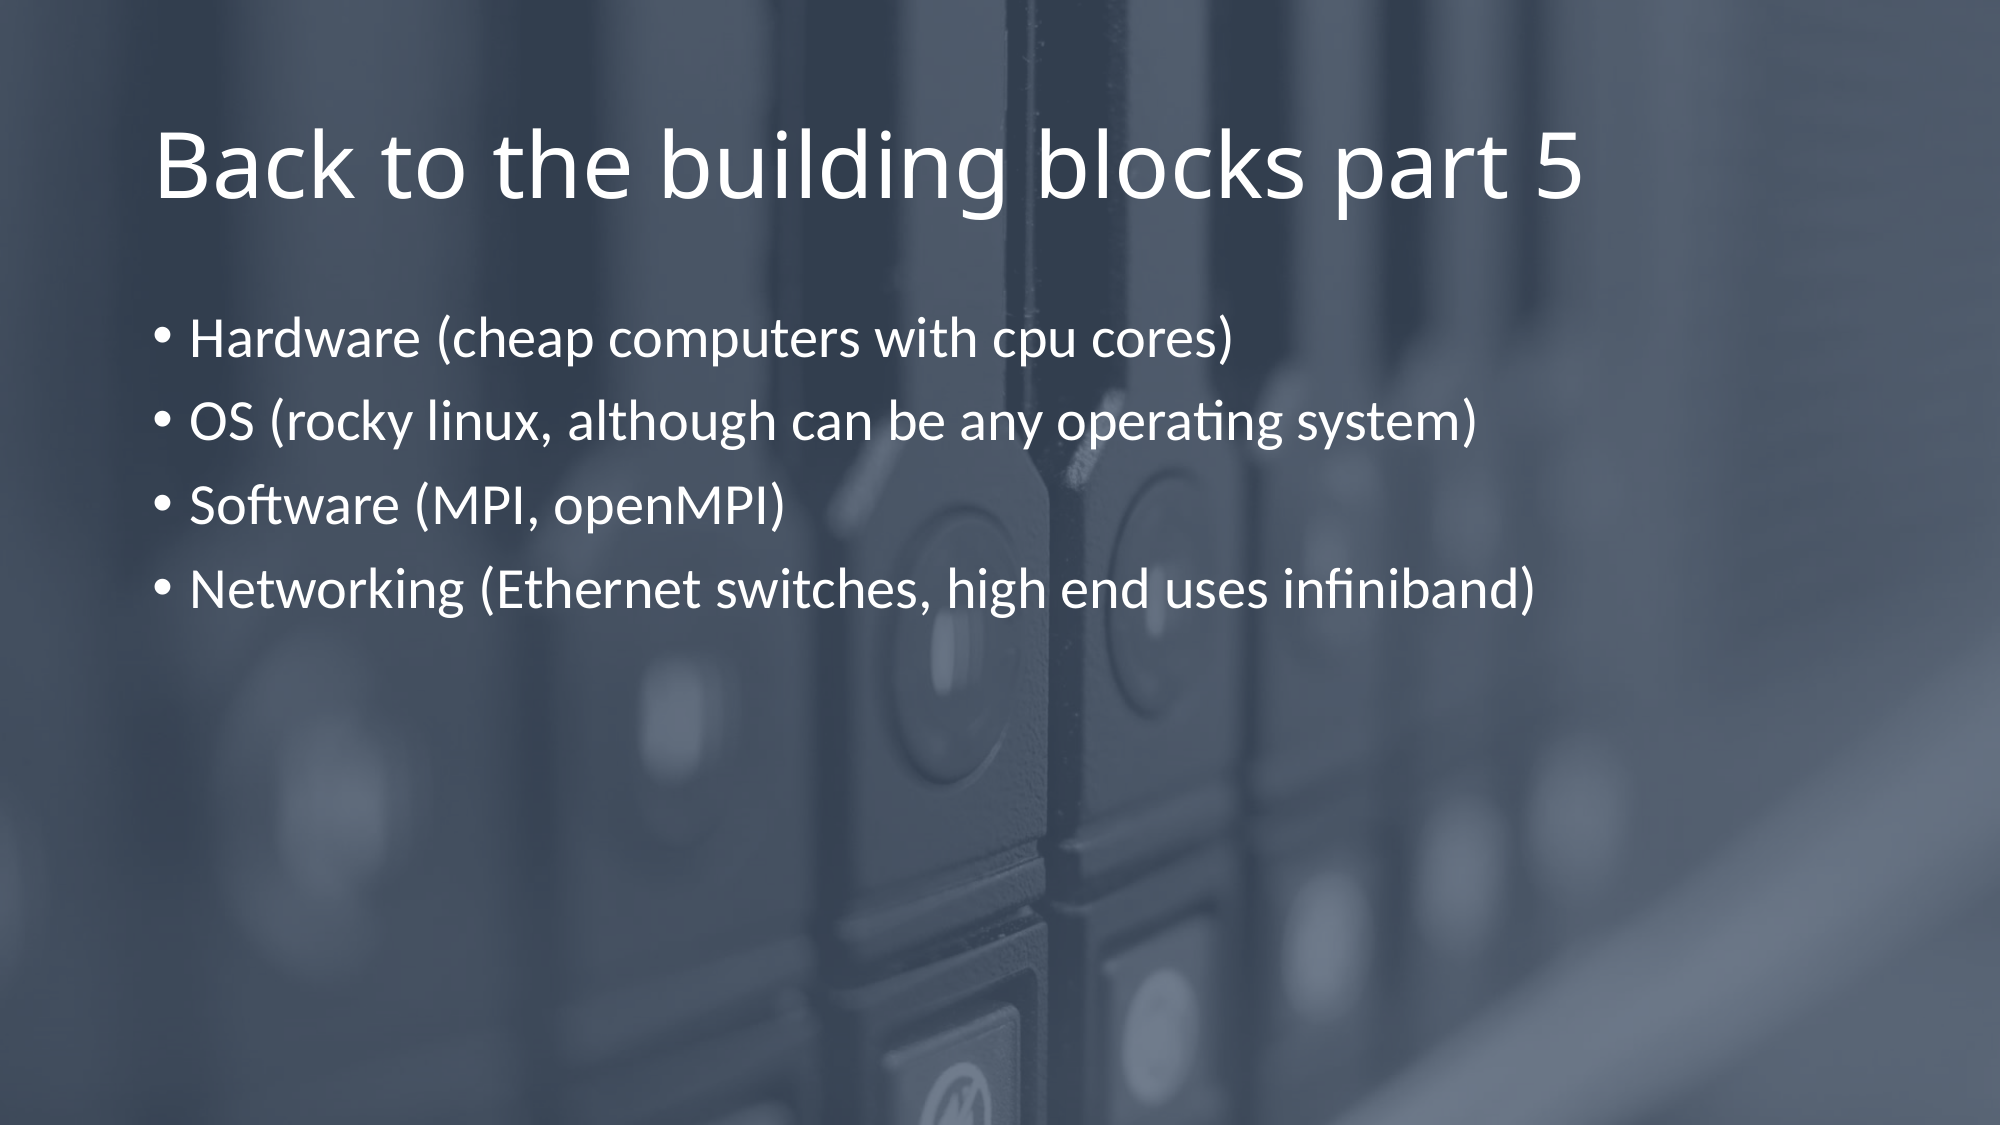

# Back to the building blocks part 5
Hardware (cheap computers with cpu cores)
OS (rocky linux, although can be any operating system)
Software (MPI, openMPI)
Networking (Ethernet switches, high end uses infiniband)